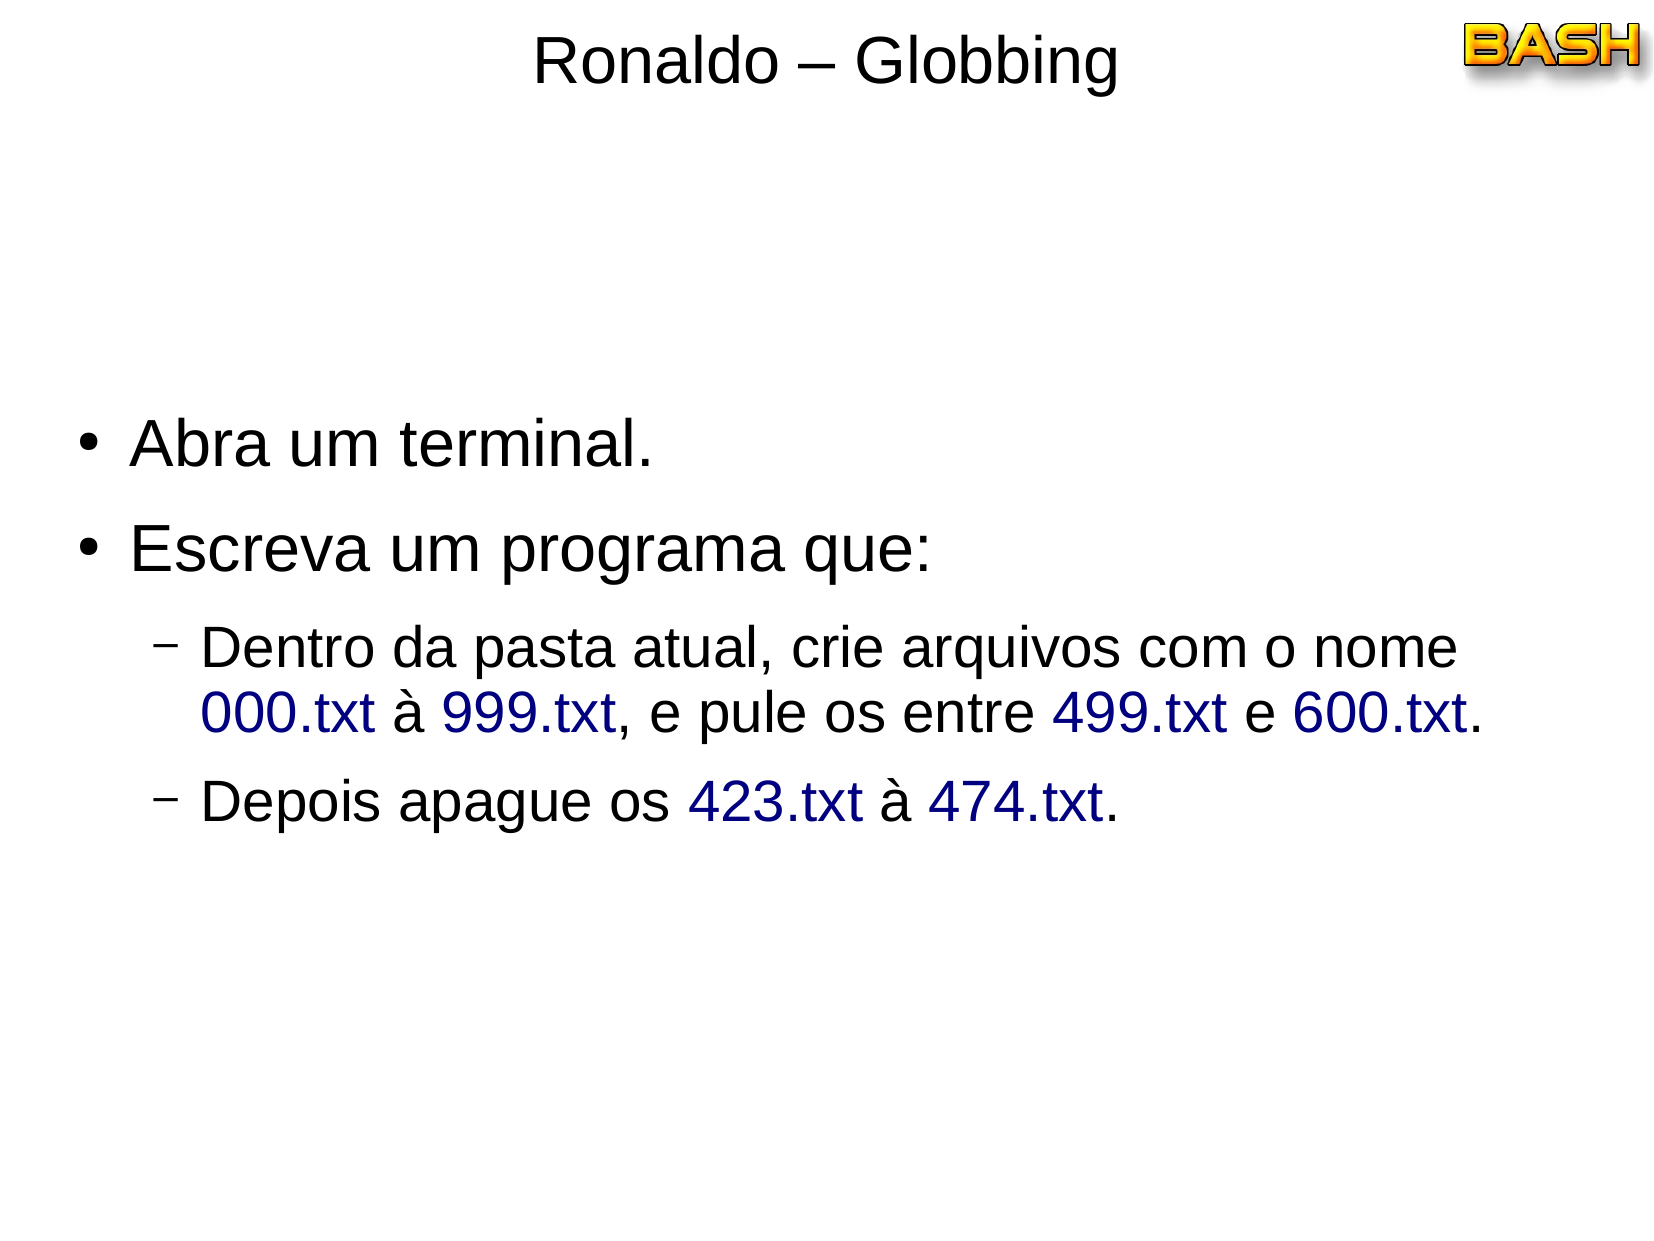

# Ronaldo – Globbing
Abra um terminal.
Escreva um programa que:
Dentro da pasta atual, crie arquivos com o nome 000.txt à 999.txt, e pule os entre 499.txt e 600.txt.
Depois apague os 423.txt à 474.txt.